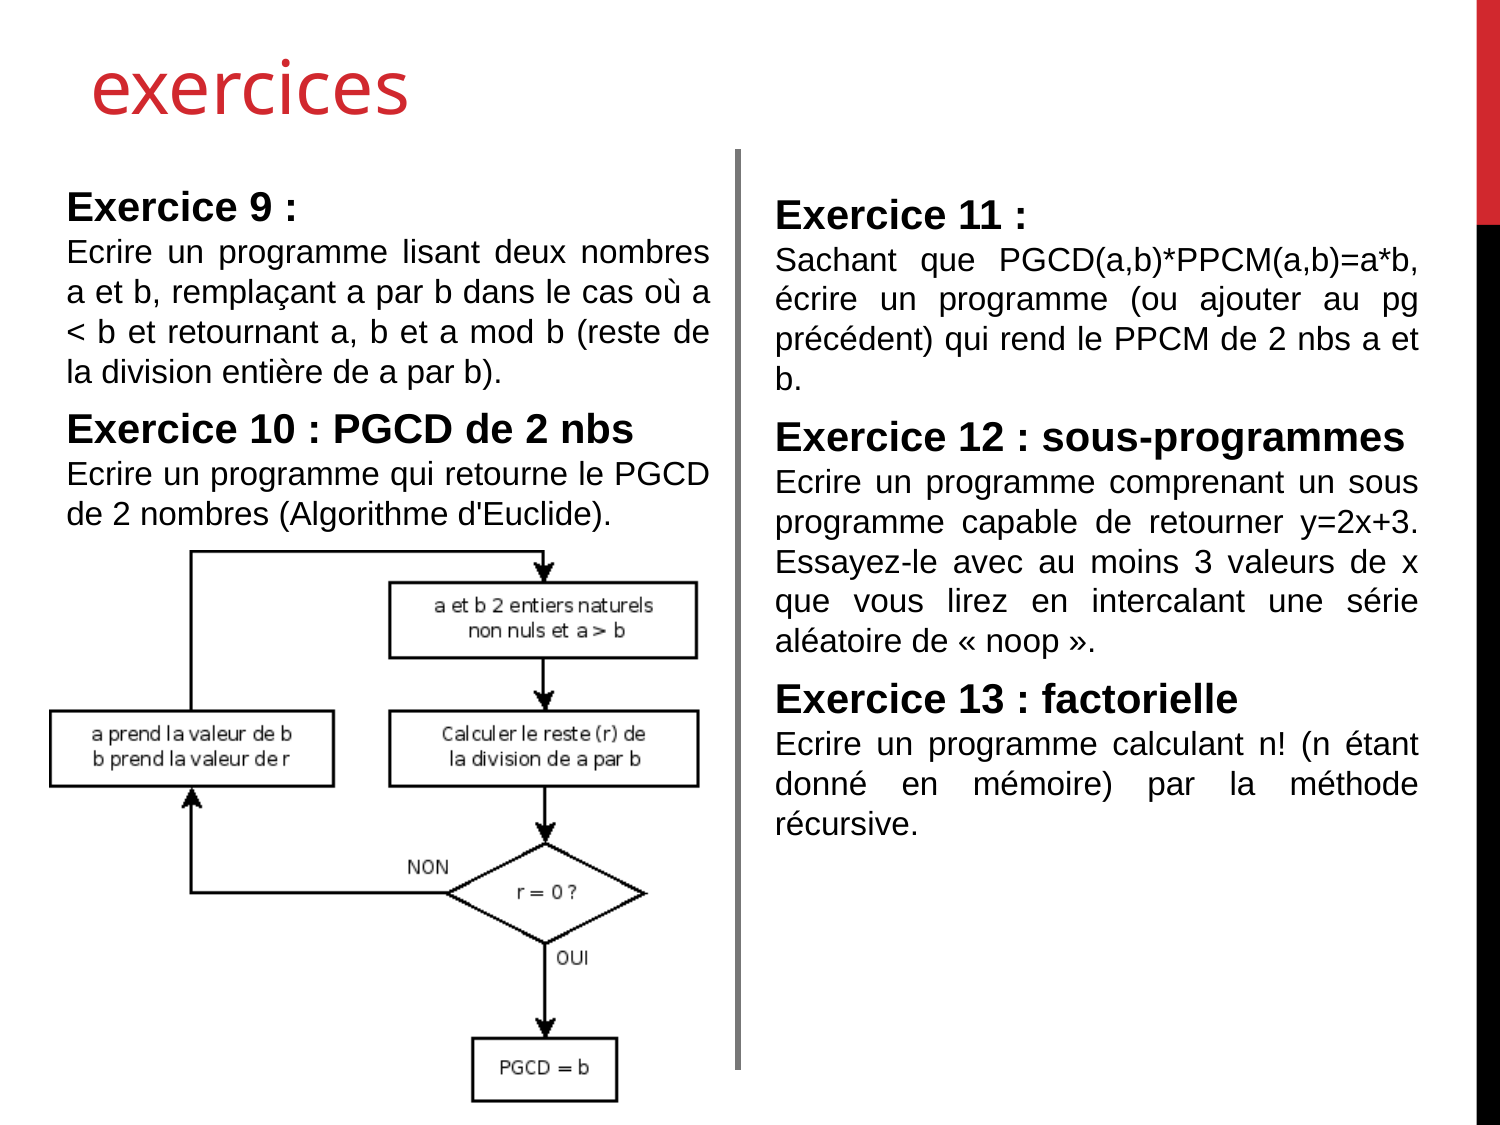

# exercices
Exercice 9 :
Ecrire un programme lisant deux nombres a et b, remplaçant a par b dans le cas où a < b et retournant a, b et a mod b (reste de la division entière de a par b).
Exercice 10 : PGCD de 2 nbs
Ecrire un programme qui retourne le PGCD de 2 nombres (Algorithme d'Euclide).
Exercice 11 :
Sachant que PGCD(a,b)*PPCM(a,b)=a*b, écrire un programme (ou ajouter au pg précédent) qui rend le PPCM de 2 nbs a et b.
Exercice 12 : sous-programmes
Ecrire un programme comprenant un sous programme capable de retourner y=2x+3. Essayez-le avec au moins 3 valeurs de x que vous lirez en intercalant une série aléatoire de « noop ».
Exercice 13 : factorielle
Ecrire un programme calculant n! (n étant donné en mémoire) par la méthode récursive.